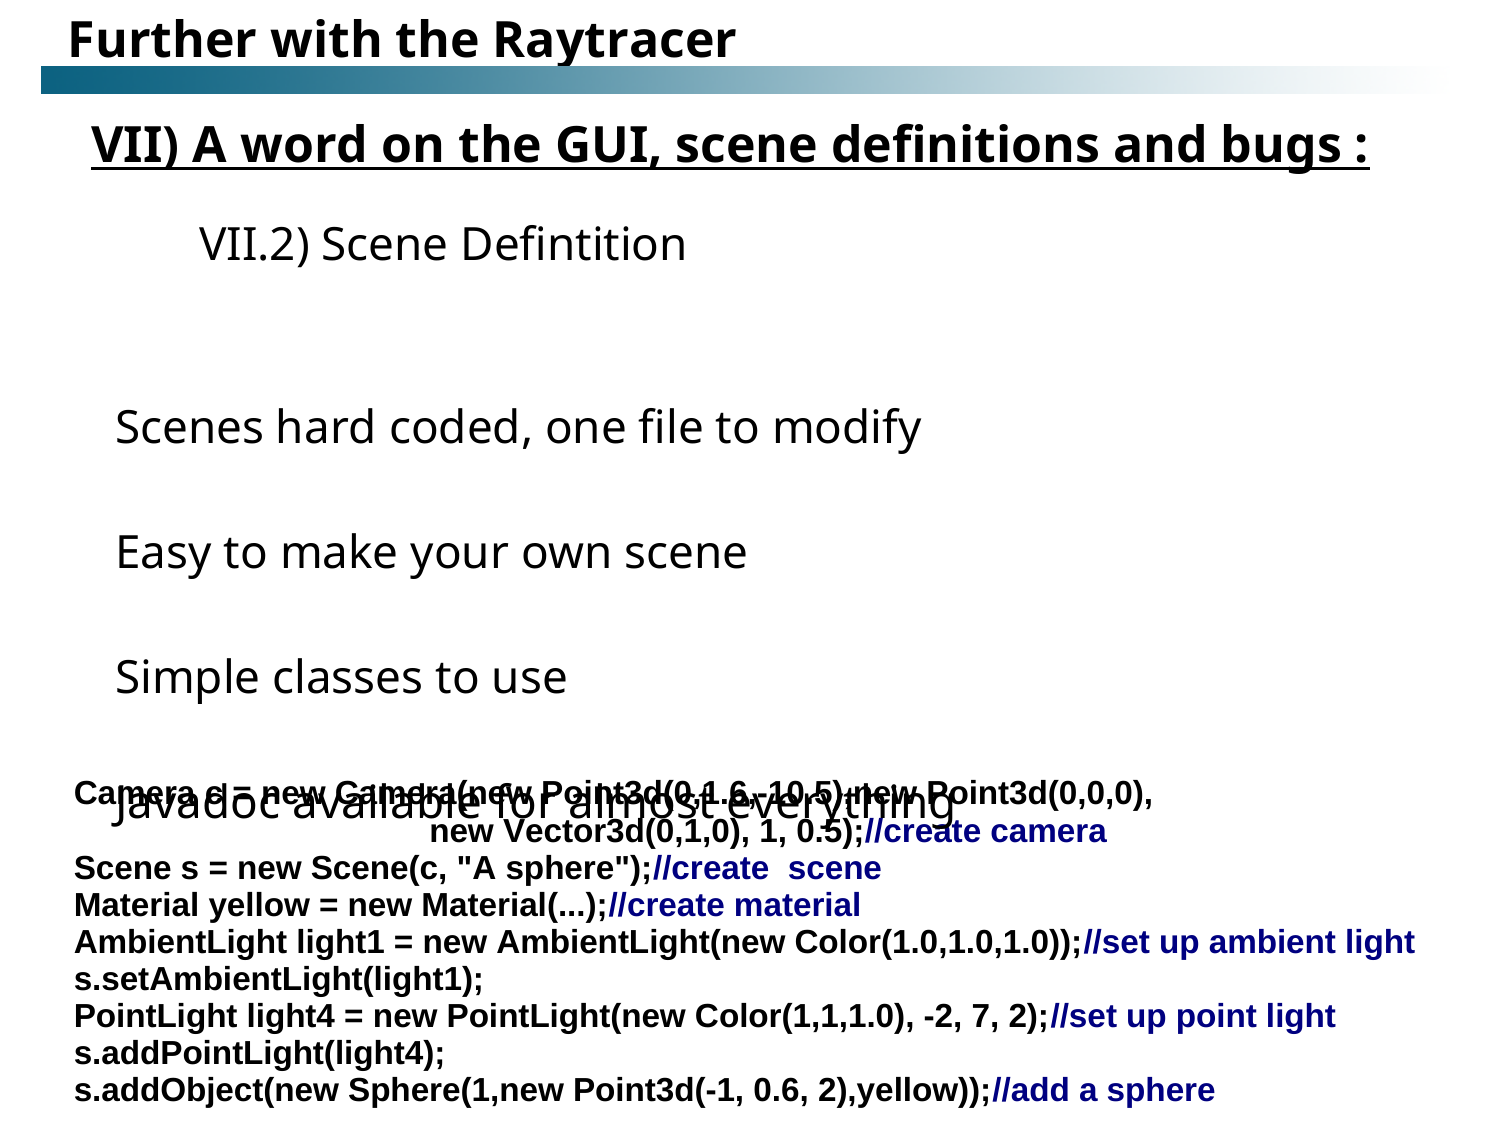

# Further with the Raytracer
VII) A word on the GUI, scene definitions and bugs :
VII.2) Scene Defintition
 Scenes hard coded, one file to modify
 Easy to make your own scene
 Simple classes to use
 Javadoc available for almost everything
Camera c = new Camera(new Point3d(0,1.6,-10.5),new Point3d(0,0,0),
		 new Vector3d(0,1,0), 1, 0.5);//create camera
Scene s = new Scene(c, "A sphere");//create scene
Material yellow = new Material(...);//create material
AmbientLight light1 = new AmbientLight(new Color(1.0,1.0,1.0));//set up ambient light
s.setAmbientLight(light1);
PointLight light4 = new PointLight(new Color(1,1,1.0), -2, 7, 2);//set up point light
s.addPointLight(light4);
s.addObject(new Sphere(1,new Point3d(-1, 0.6, 2),yellow));//add a sphere